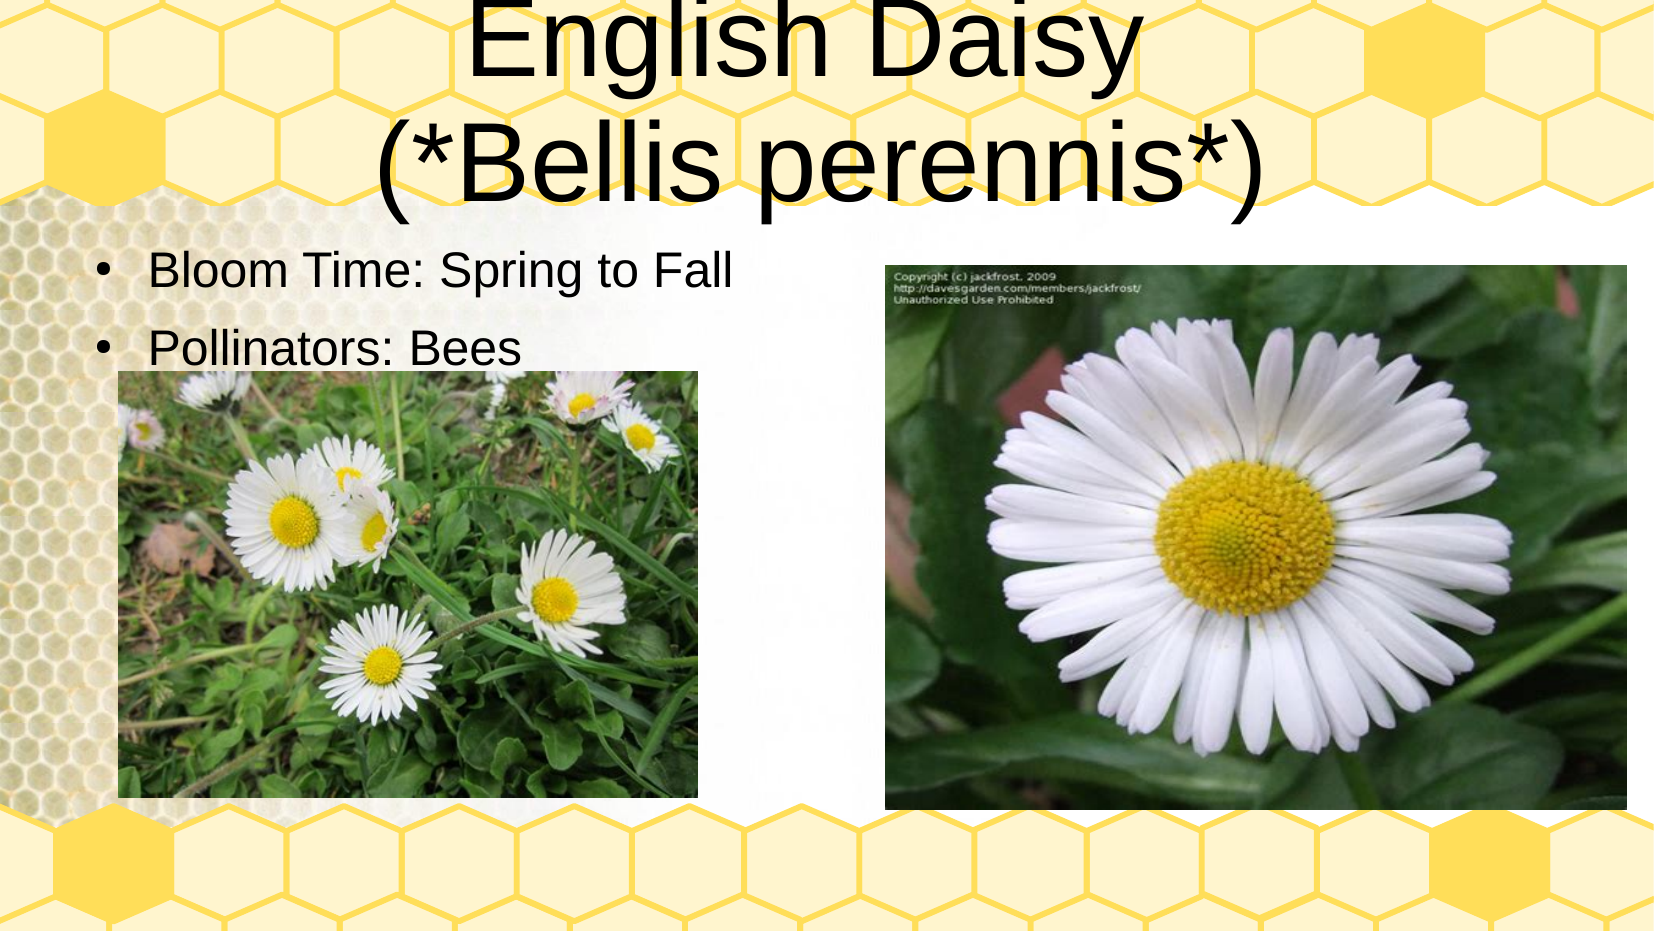

# English Daisy (*Bellis perennis*)
Bloom Time: Spring to Fall
Pollinators: Bees